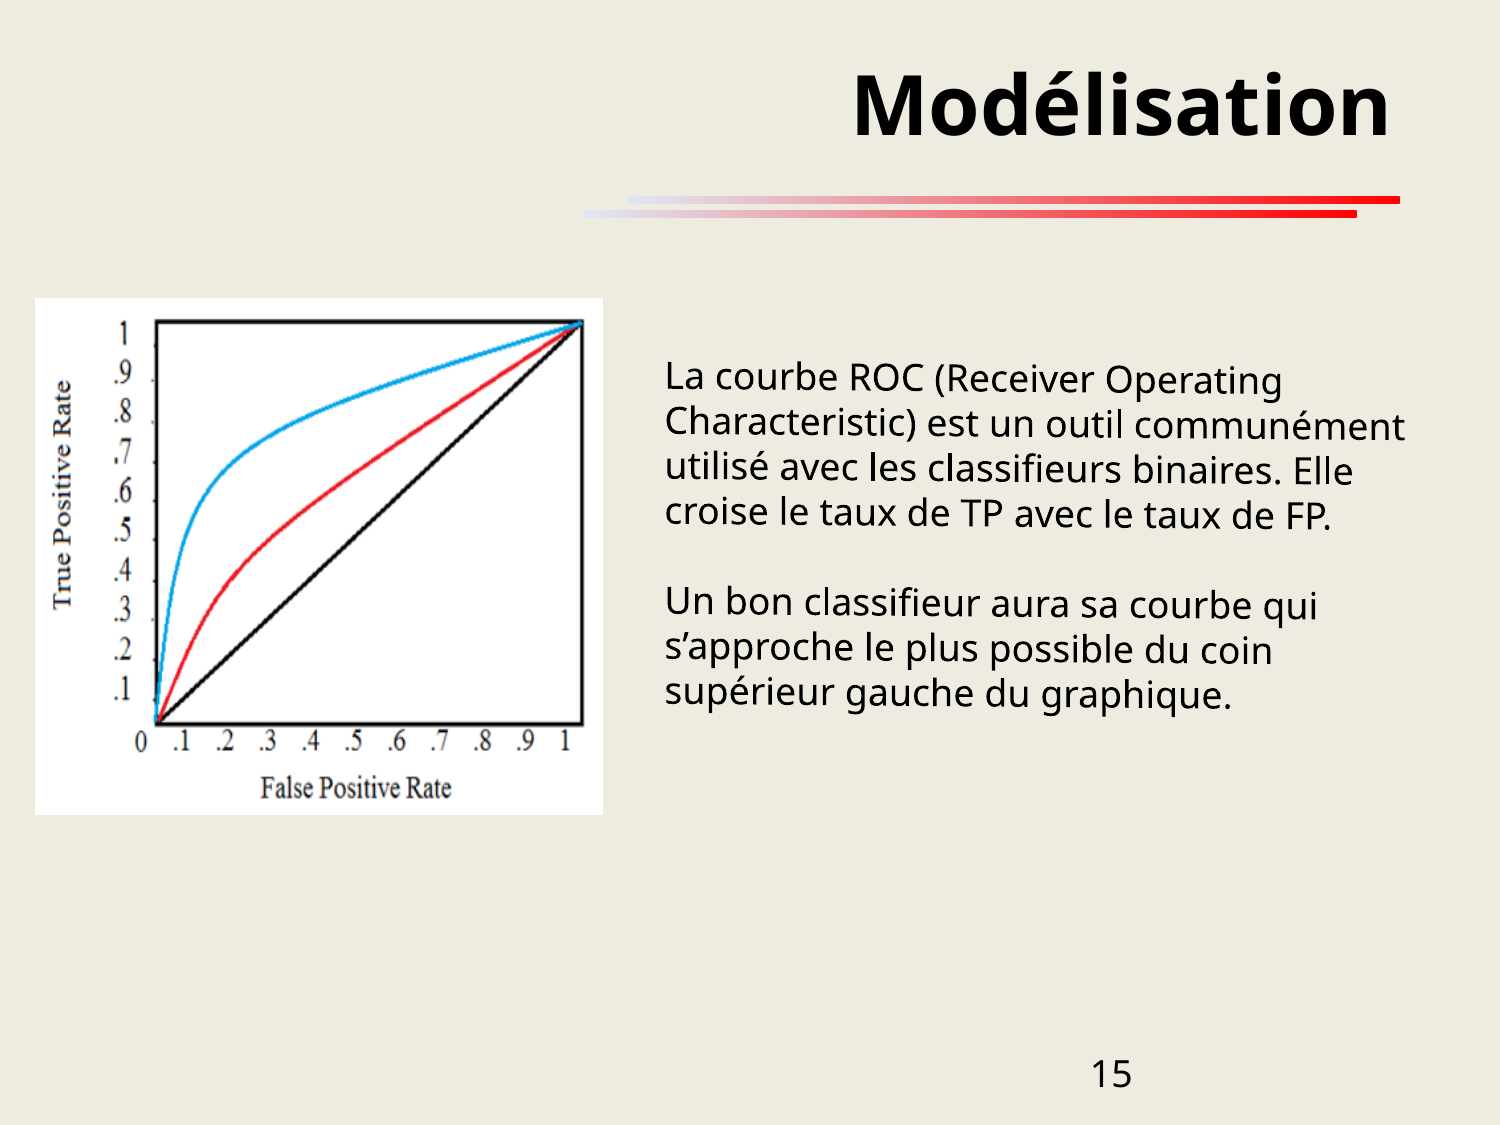

# Modélisation
La courbe ROC (Receiver Operating Characteristic) est un outil communément utilisé avec les classifieurs binaires. Elle croise le taux de TP avec le taux de FP.
Un bon classifieur aura sa courbe qui s’approche le plus possible du coin supérieur gauche du graphique.